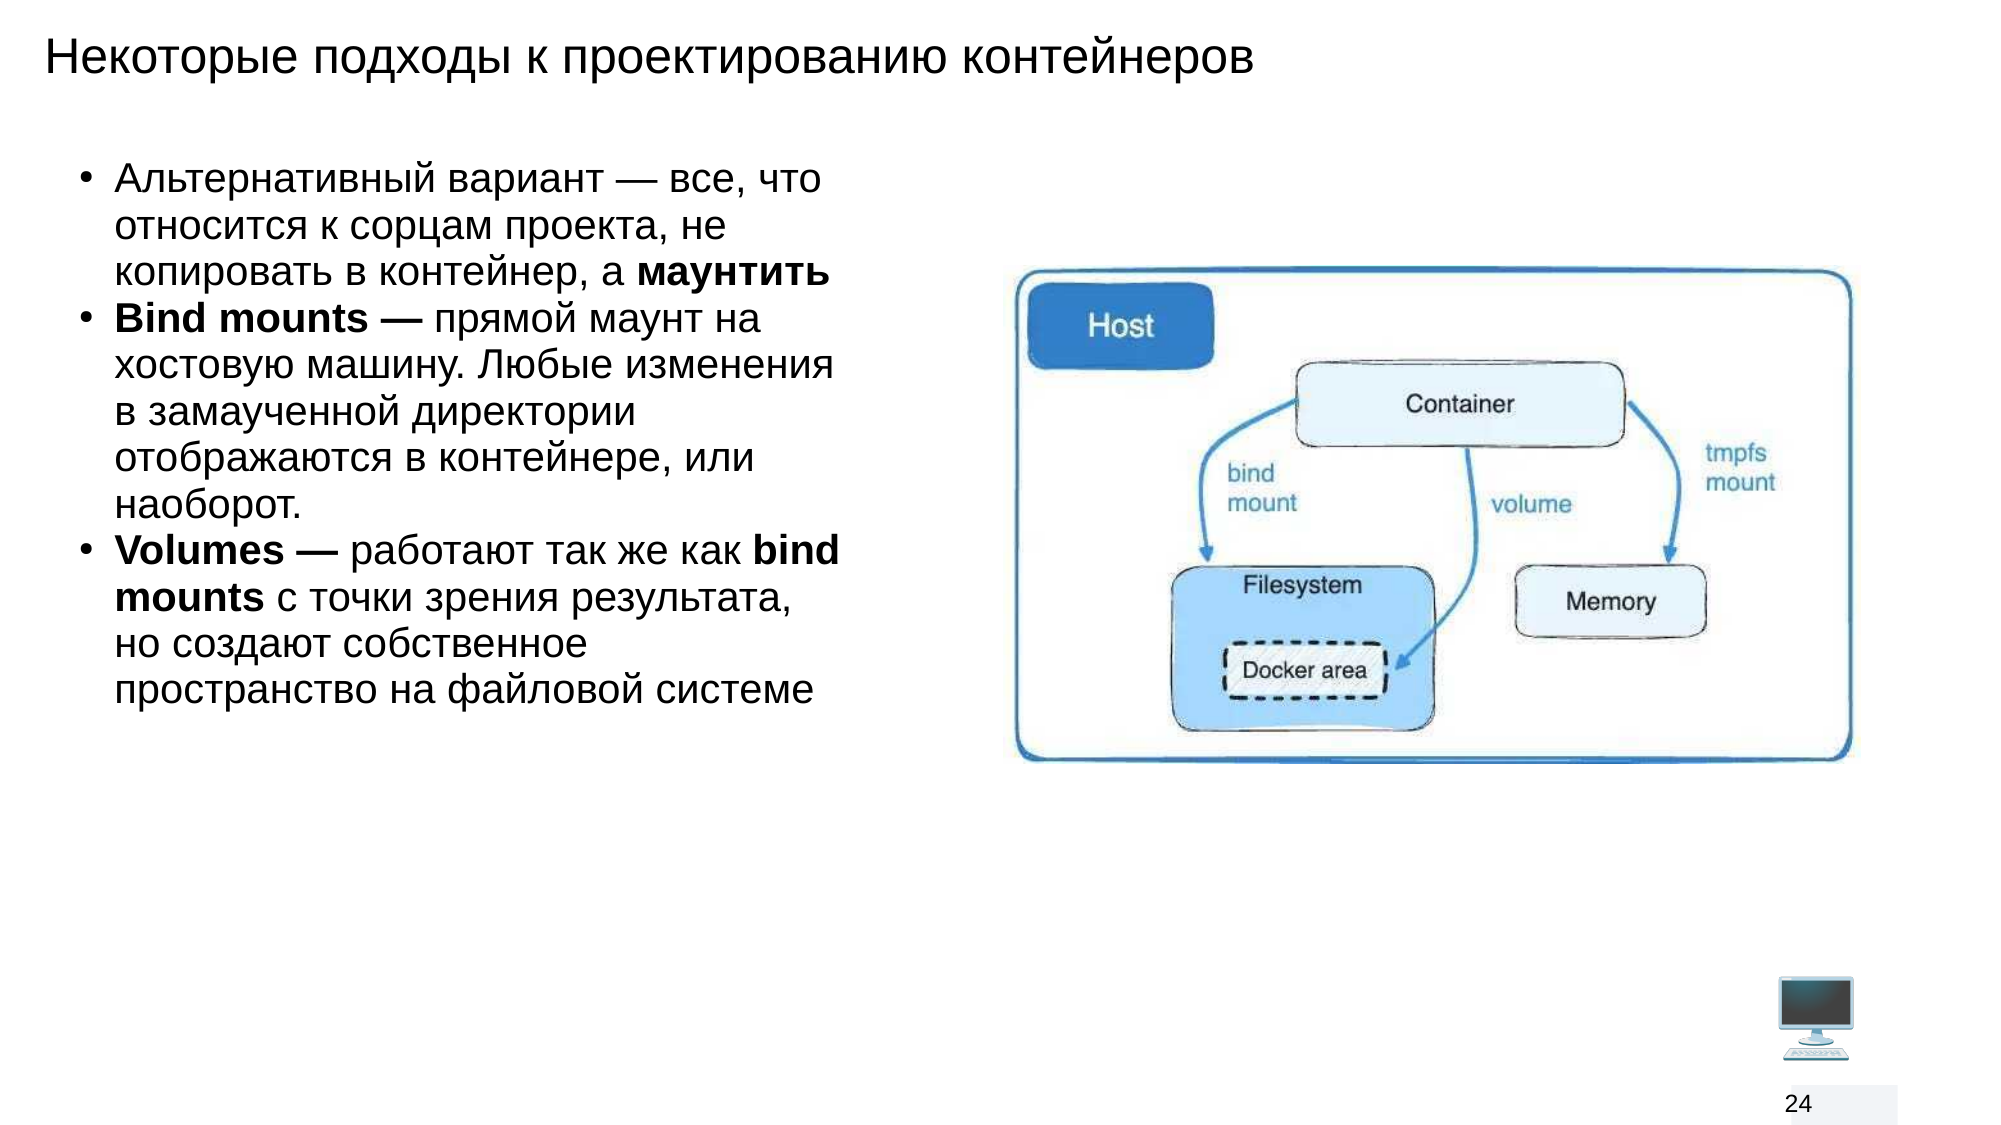

Некоторые подходы к проектированию контейнеров
Альтернативный вариант — все, что относится к сорцам проекта, не копировать в контейнер, а маунтить
Bind mounts — прямой маунт на хостовую машину. Любые изменения в замаученной директории отображаются в контейнере, или наоборот.
Volumes — работают так же как bind mounts с точки зрения результата, но создают собственное пространство на файловой системе